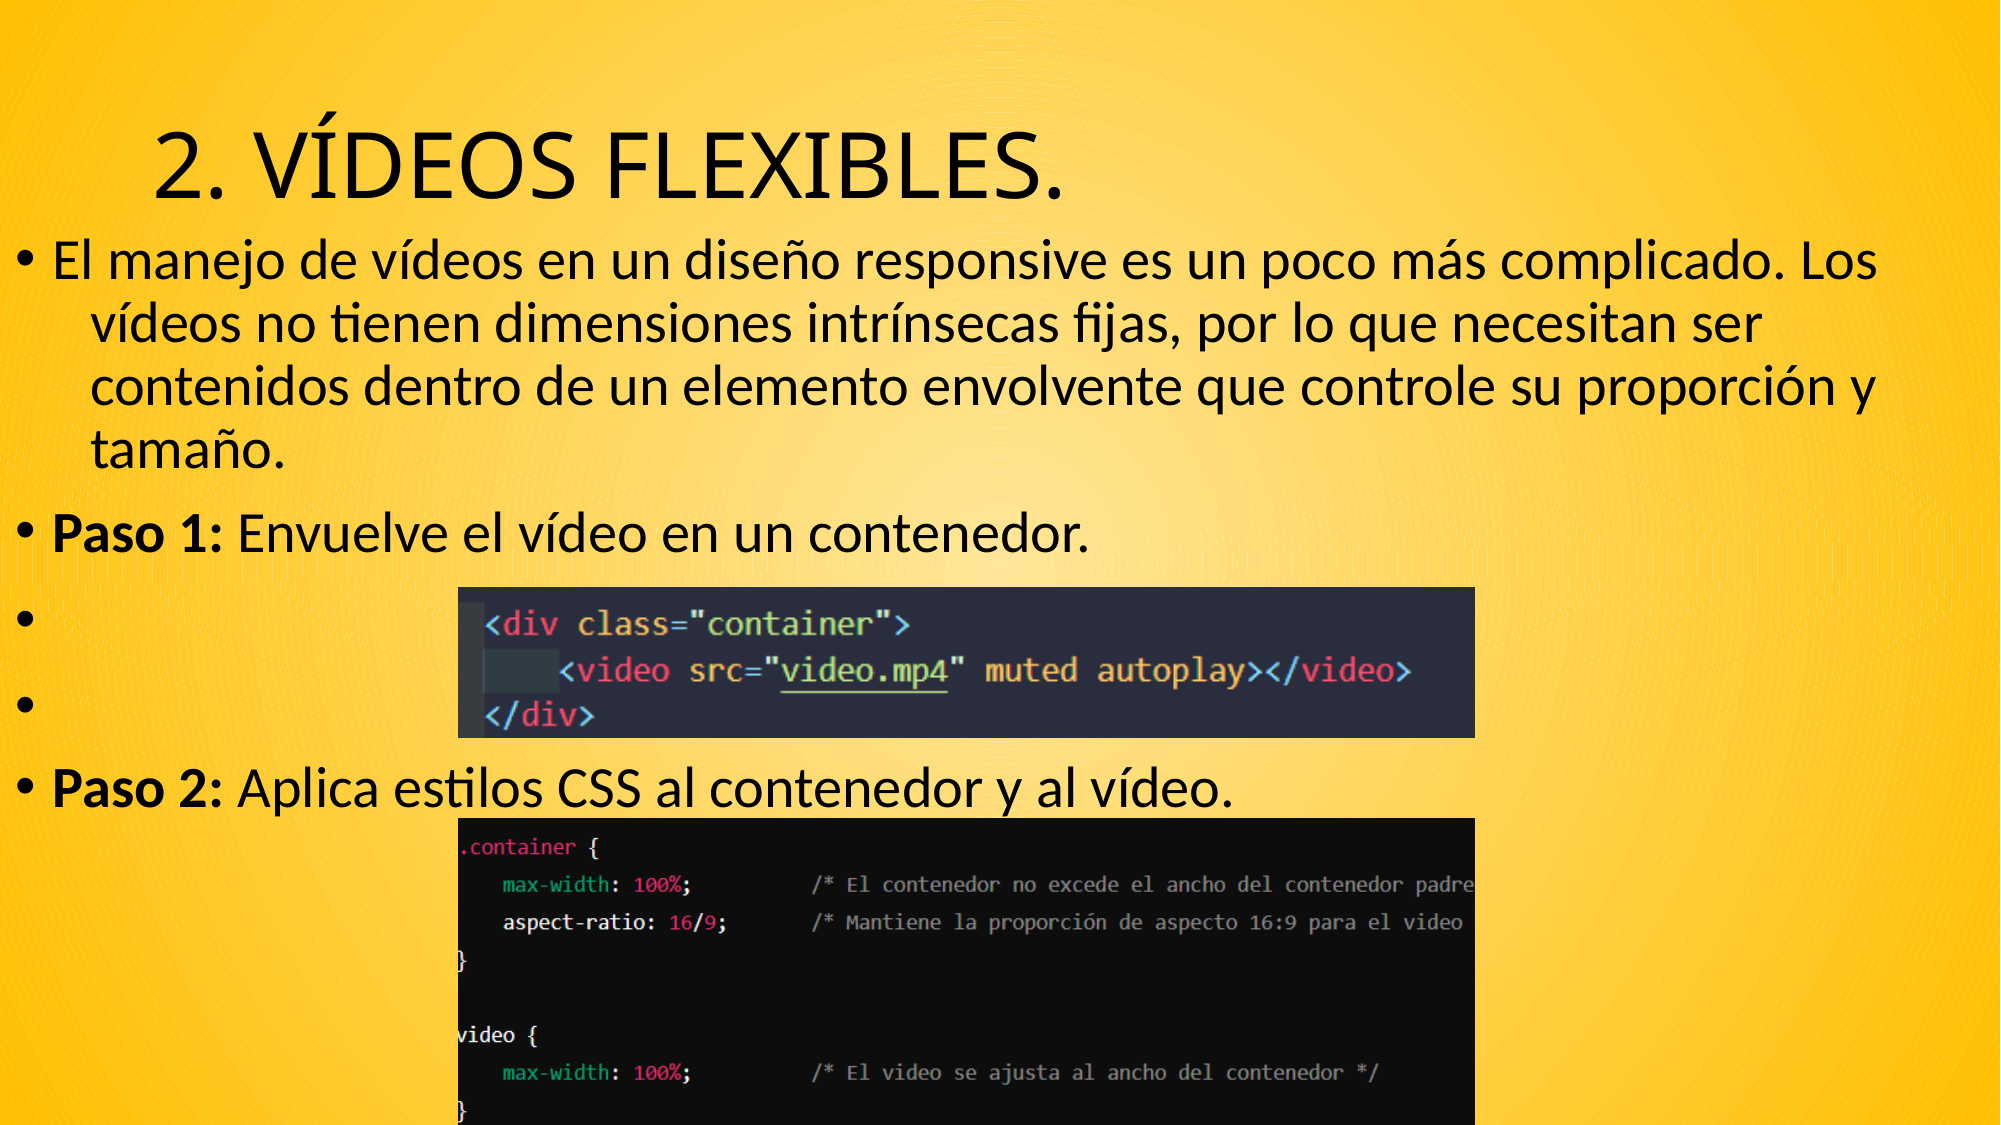

# 2. VÍDEOS FLEXIBLES.
El manejo de vídeos en un diseño responsive es un poco más complicado. Los vídeos no tienen dimensiones intrínsecas fijas, por lo que necesitan ser contenidos dentro de un elemento envolvente que controle su proporción y tamaño.
Paso 1: Envuelve el vídeo en un contenedor.
Paso 2: Aplica estilos CSS al contenedor y al vídeo.